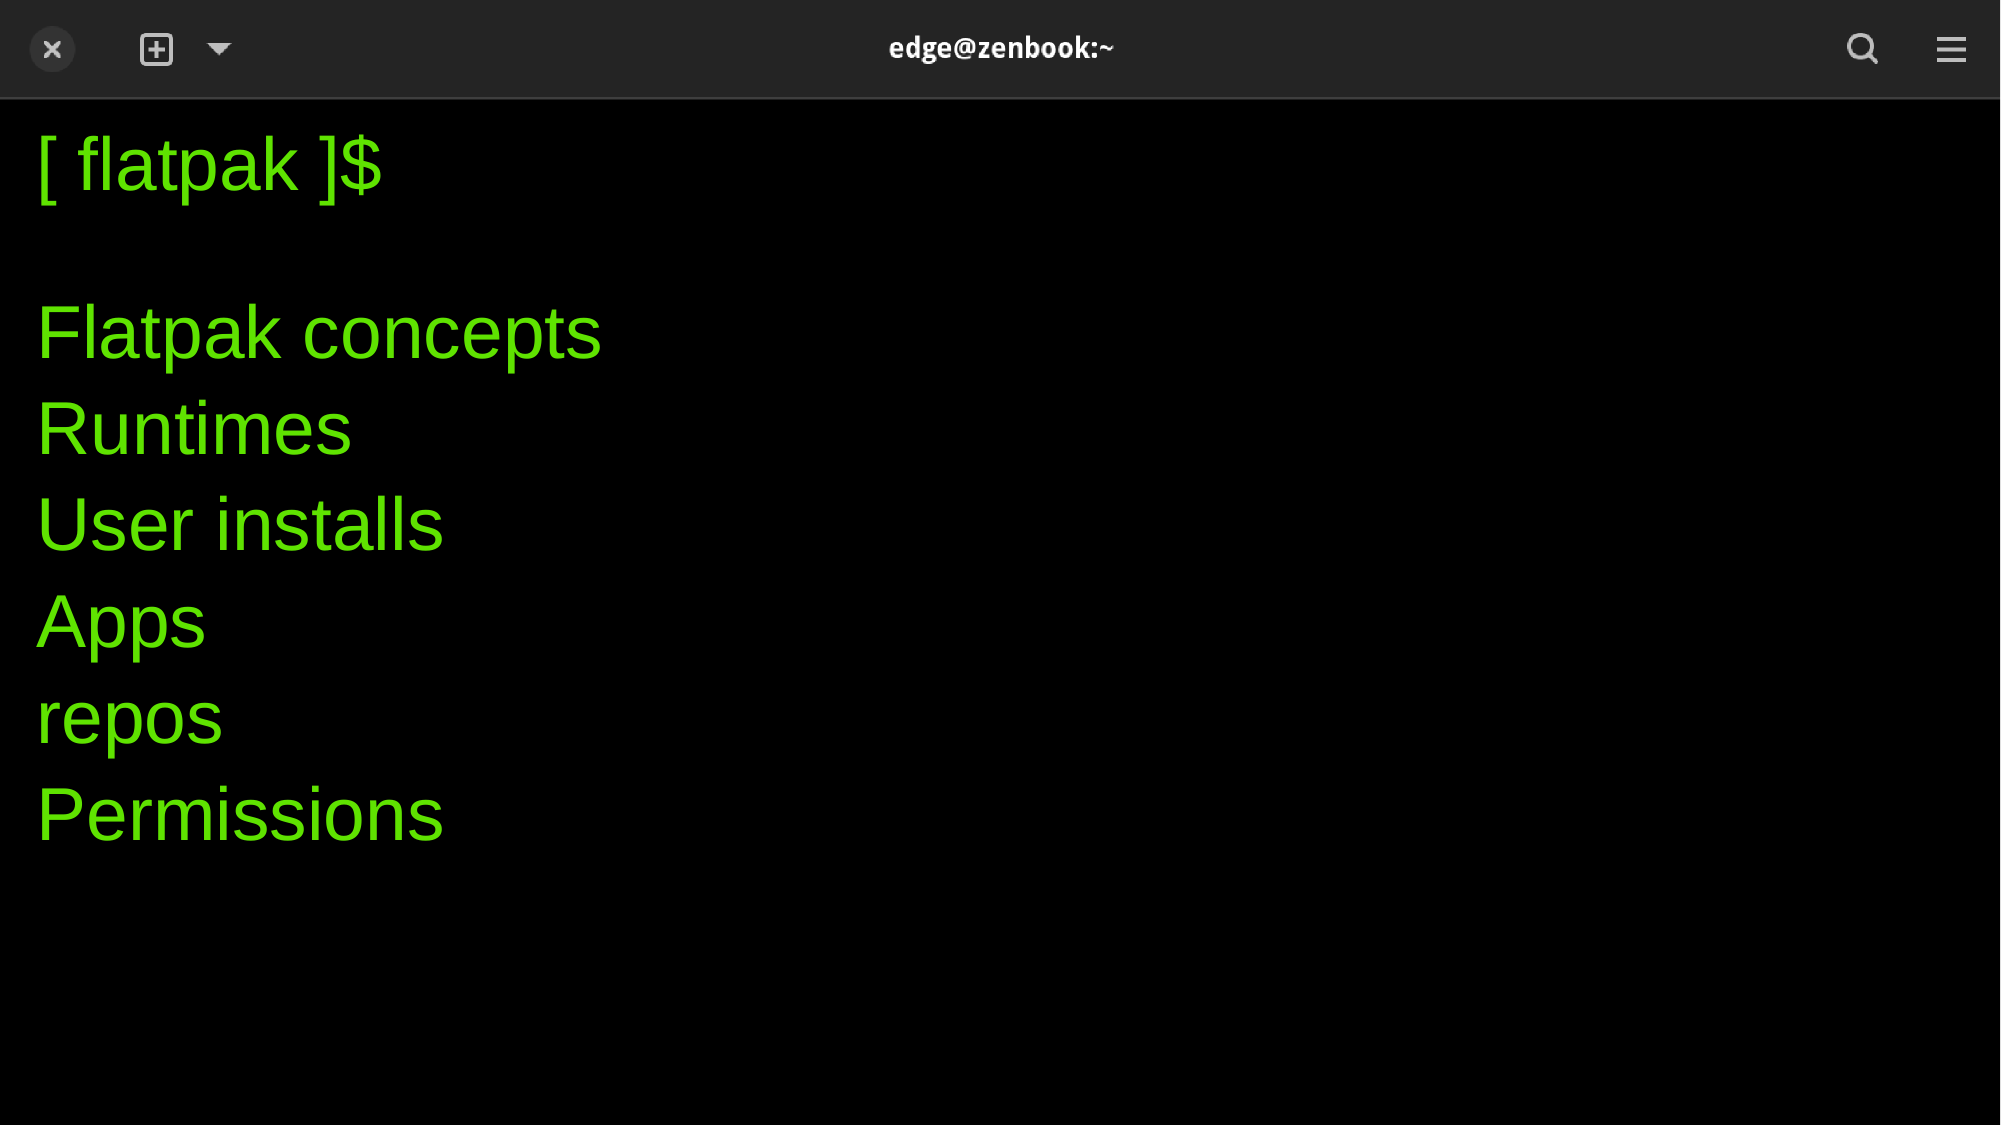

# [ flatpak ]$
Flatpak concepts
Runtimes
User installs
Apps
repos
Permissions